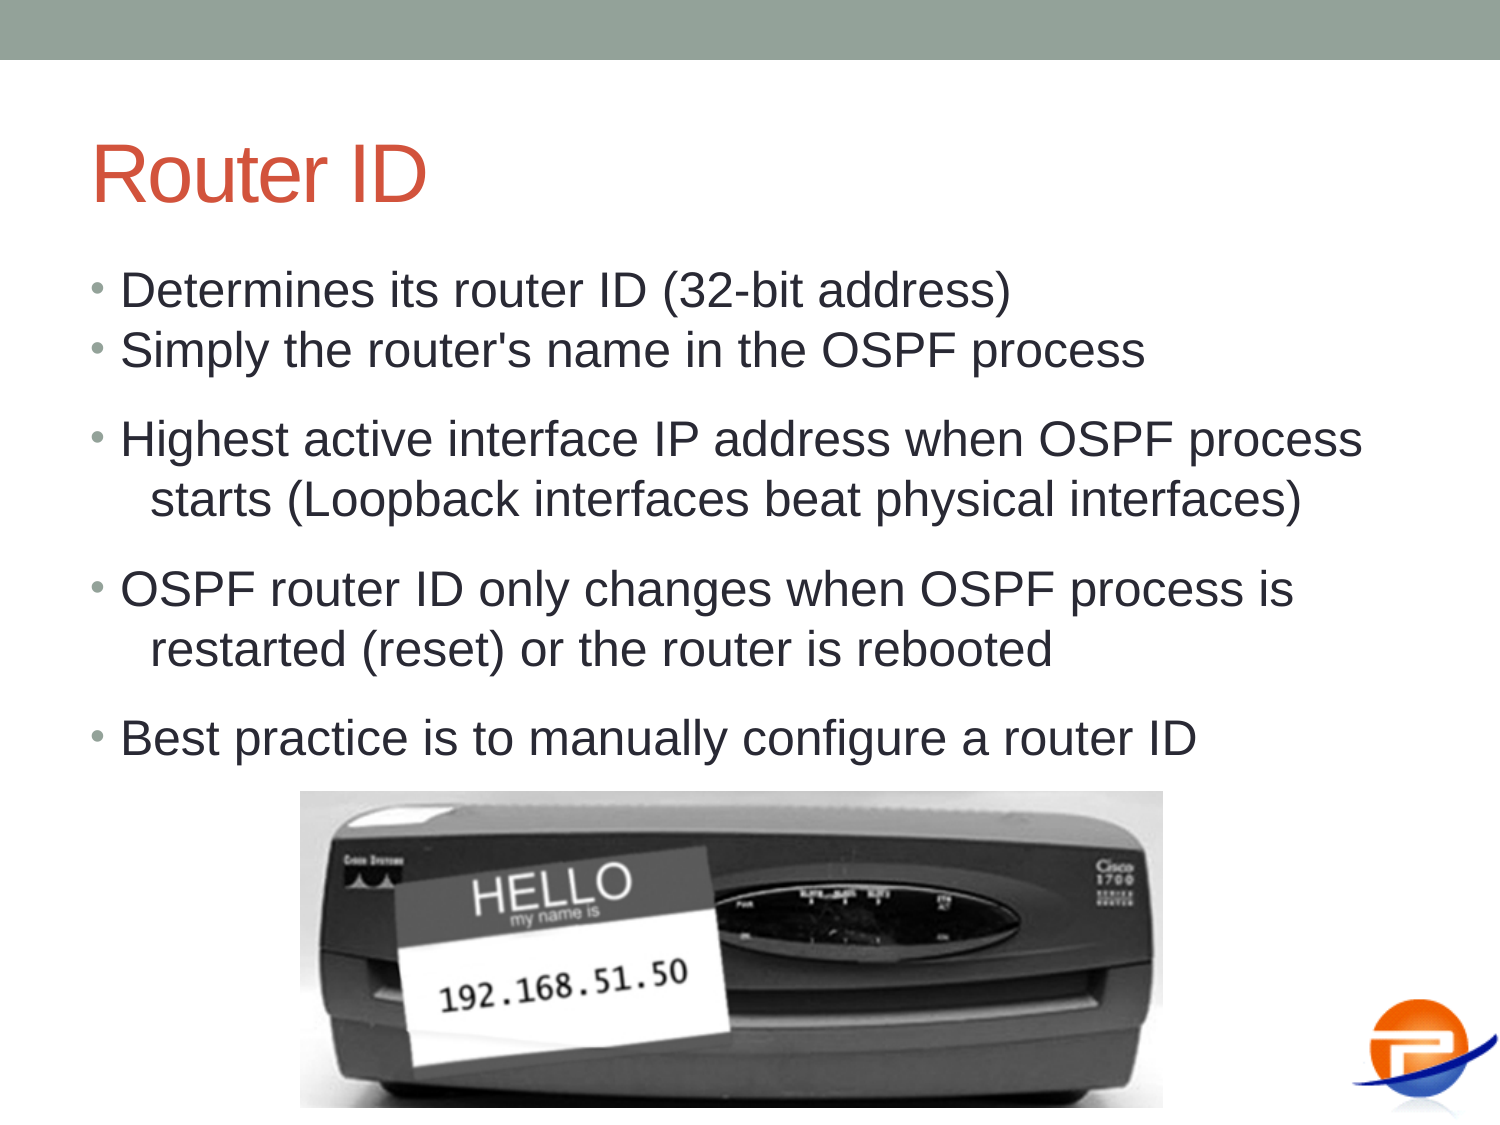

# Router ID
Determines its router ID (32-bit address)
Simply the router's name in the OSPF process
Highest active interface IP address when OSPF process starts (Loopback interfaces beat physical interfaces)
OSPF router ID only changes when OSPF process is restarted (reset) or the router is rebooted
Best practice is to manually configure a router ID